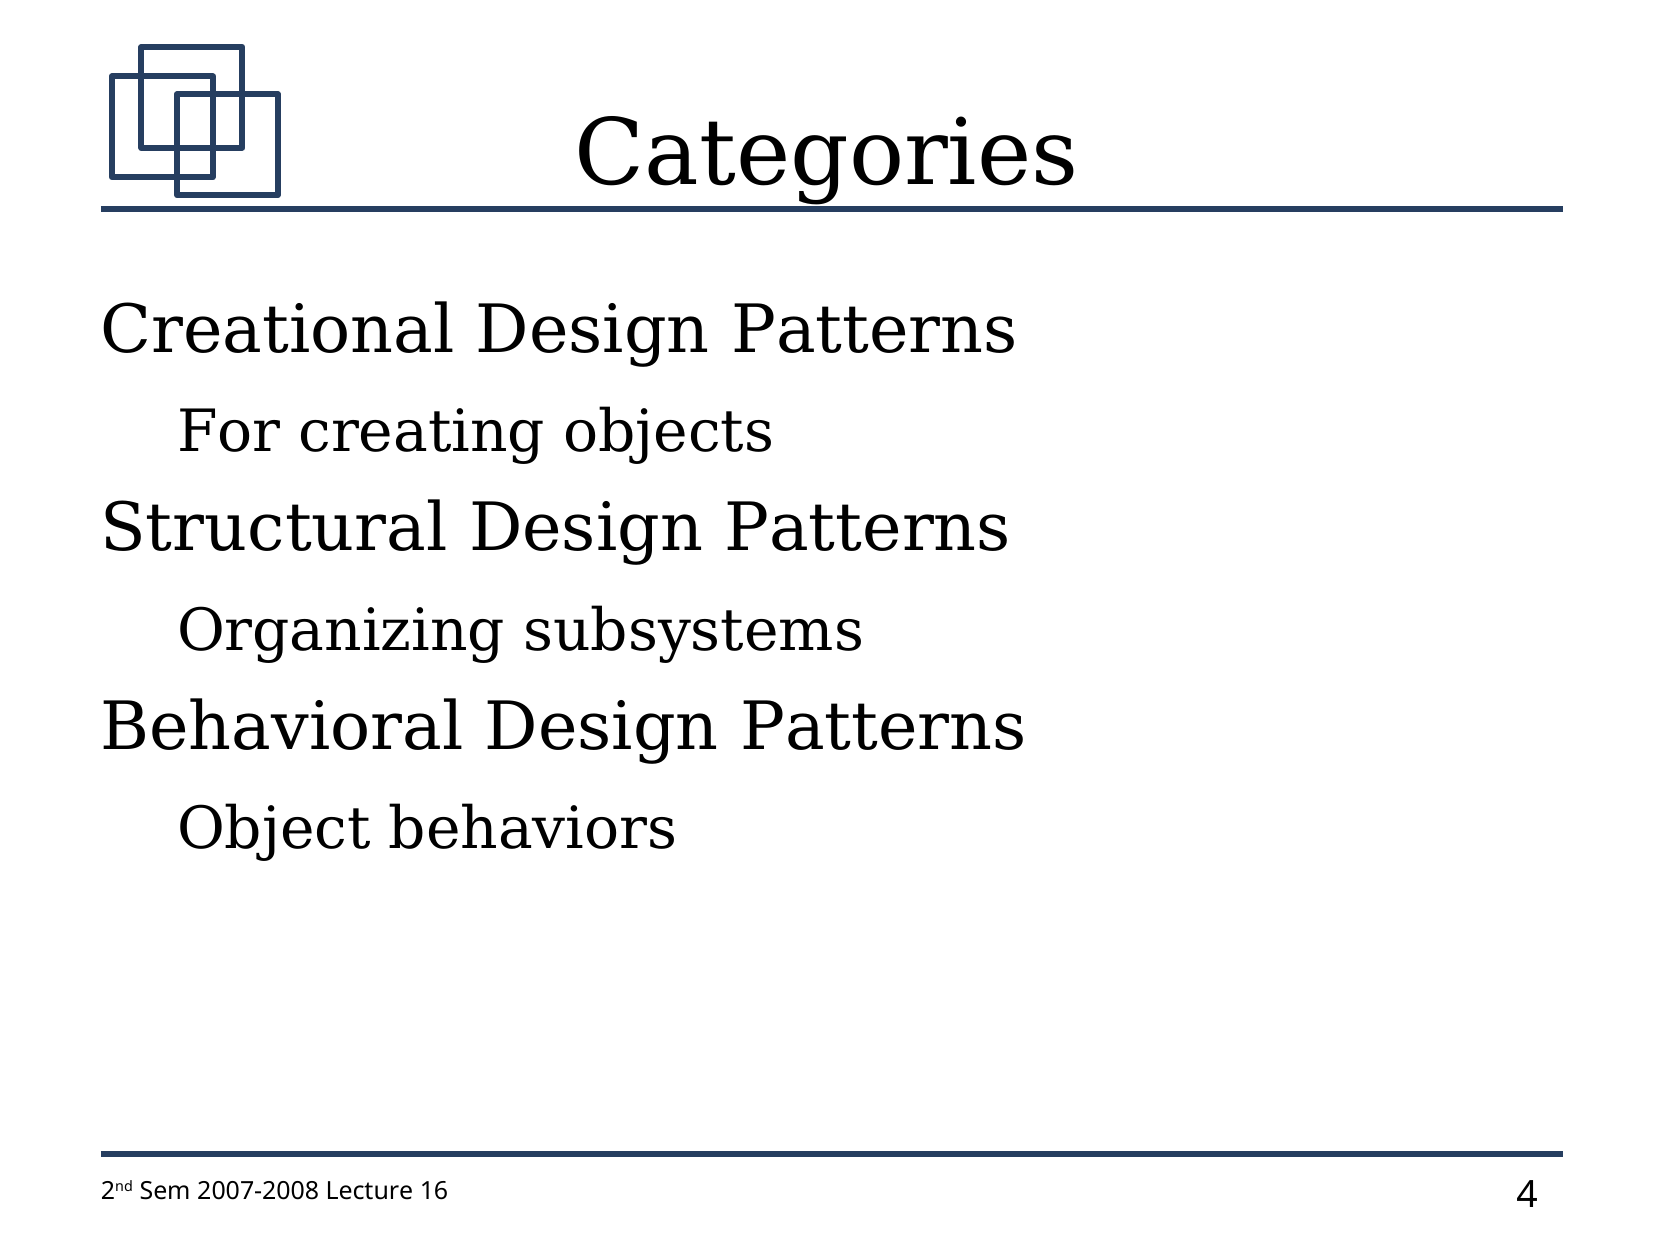

# Categories
Creational Design Patterns
For creating objects
Structural Design Patterns
Organizing subsystems
Behavioral Design Patterns
Object behaviors